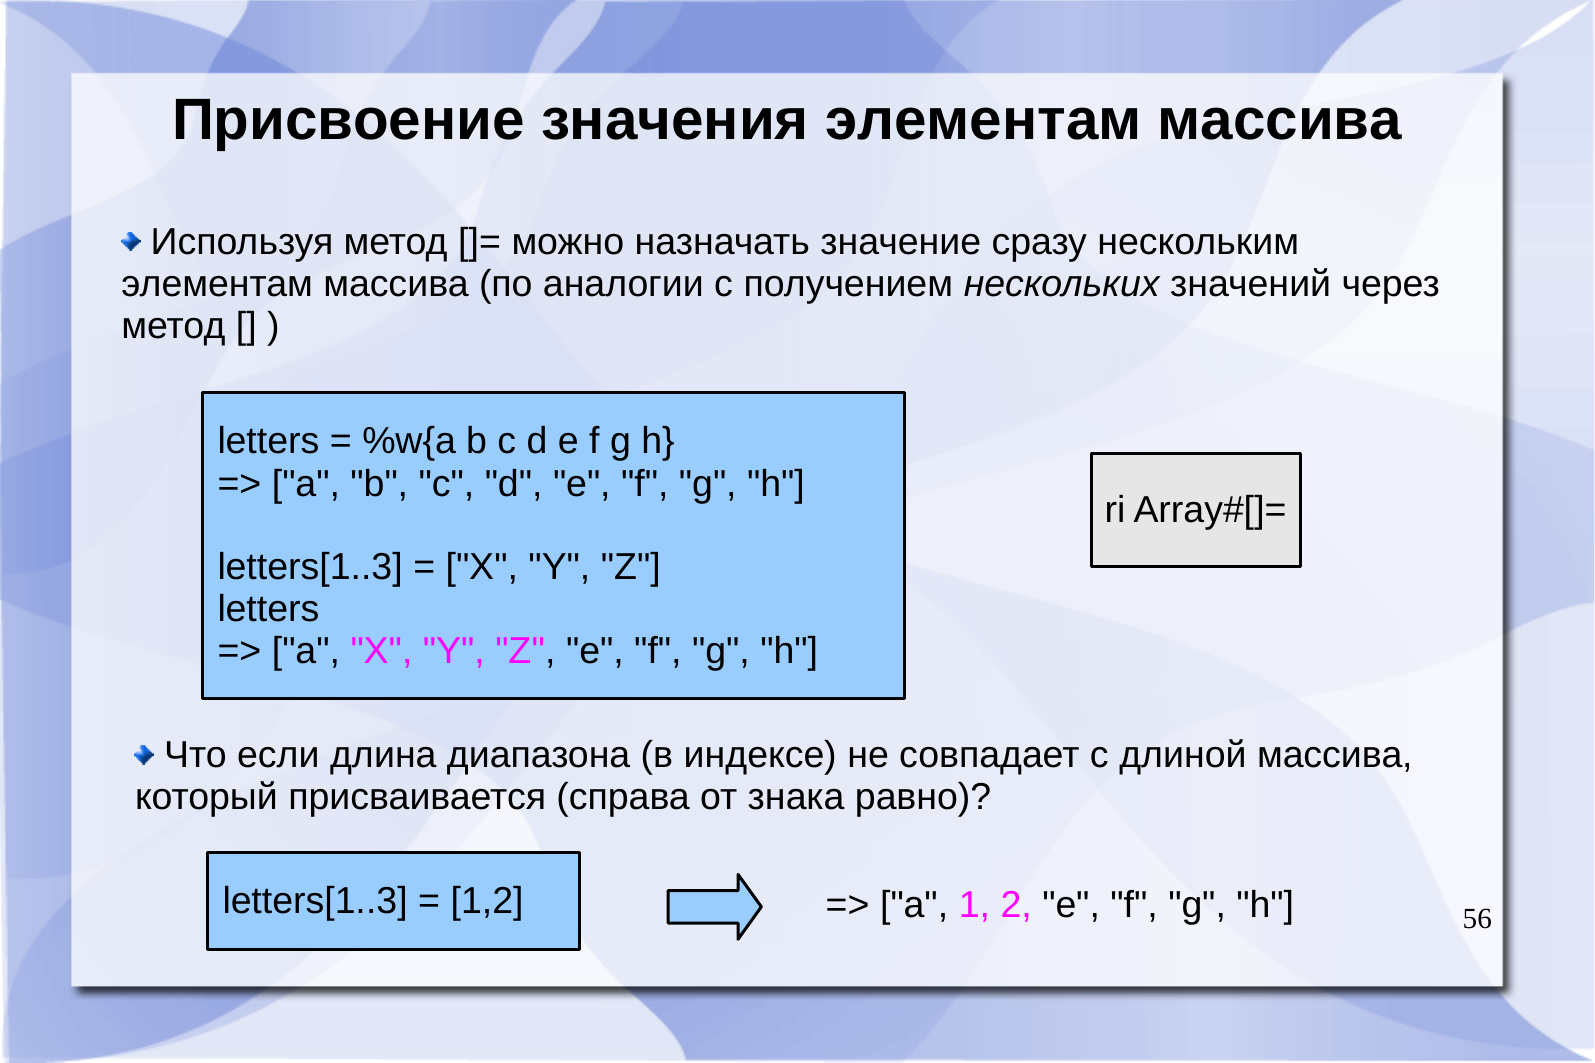

# Присвоение значения элементам массива
 Используя метод []= можно назначать значение сразу нескольким элементам массива (по аналогии с получением нескольких значений через метод [] )
letters = %w{a b c d e f g h}
=> ["a", "b", "c", "d", "e", "f", "g", "h"]
letters[1..3] = ["X", "Y", "Z"]
letters
=> ["a", "X", "Y", "Z", "e", "f", "g", "h"]
ri Array#[]=
 Что если длина диапазона (в индексе) не совпадает с длиной массива, который присваивается (справа от знака равно)?
letters[1..3] = [1,2]
=> ["a", 1, 2, "e", "f", "g", "h"]
56